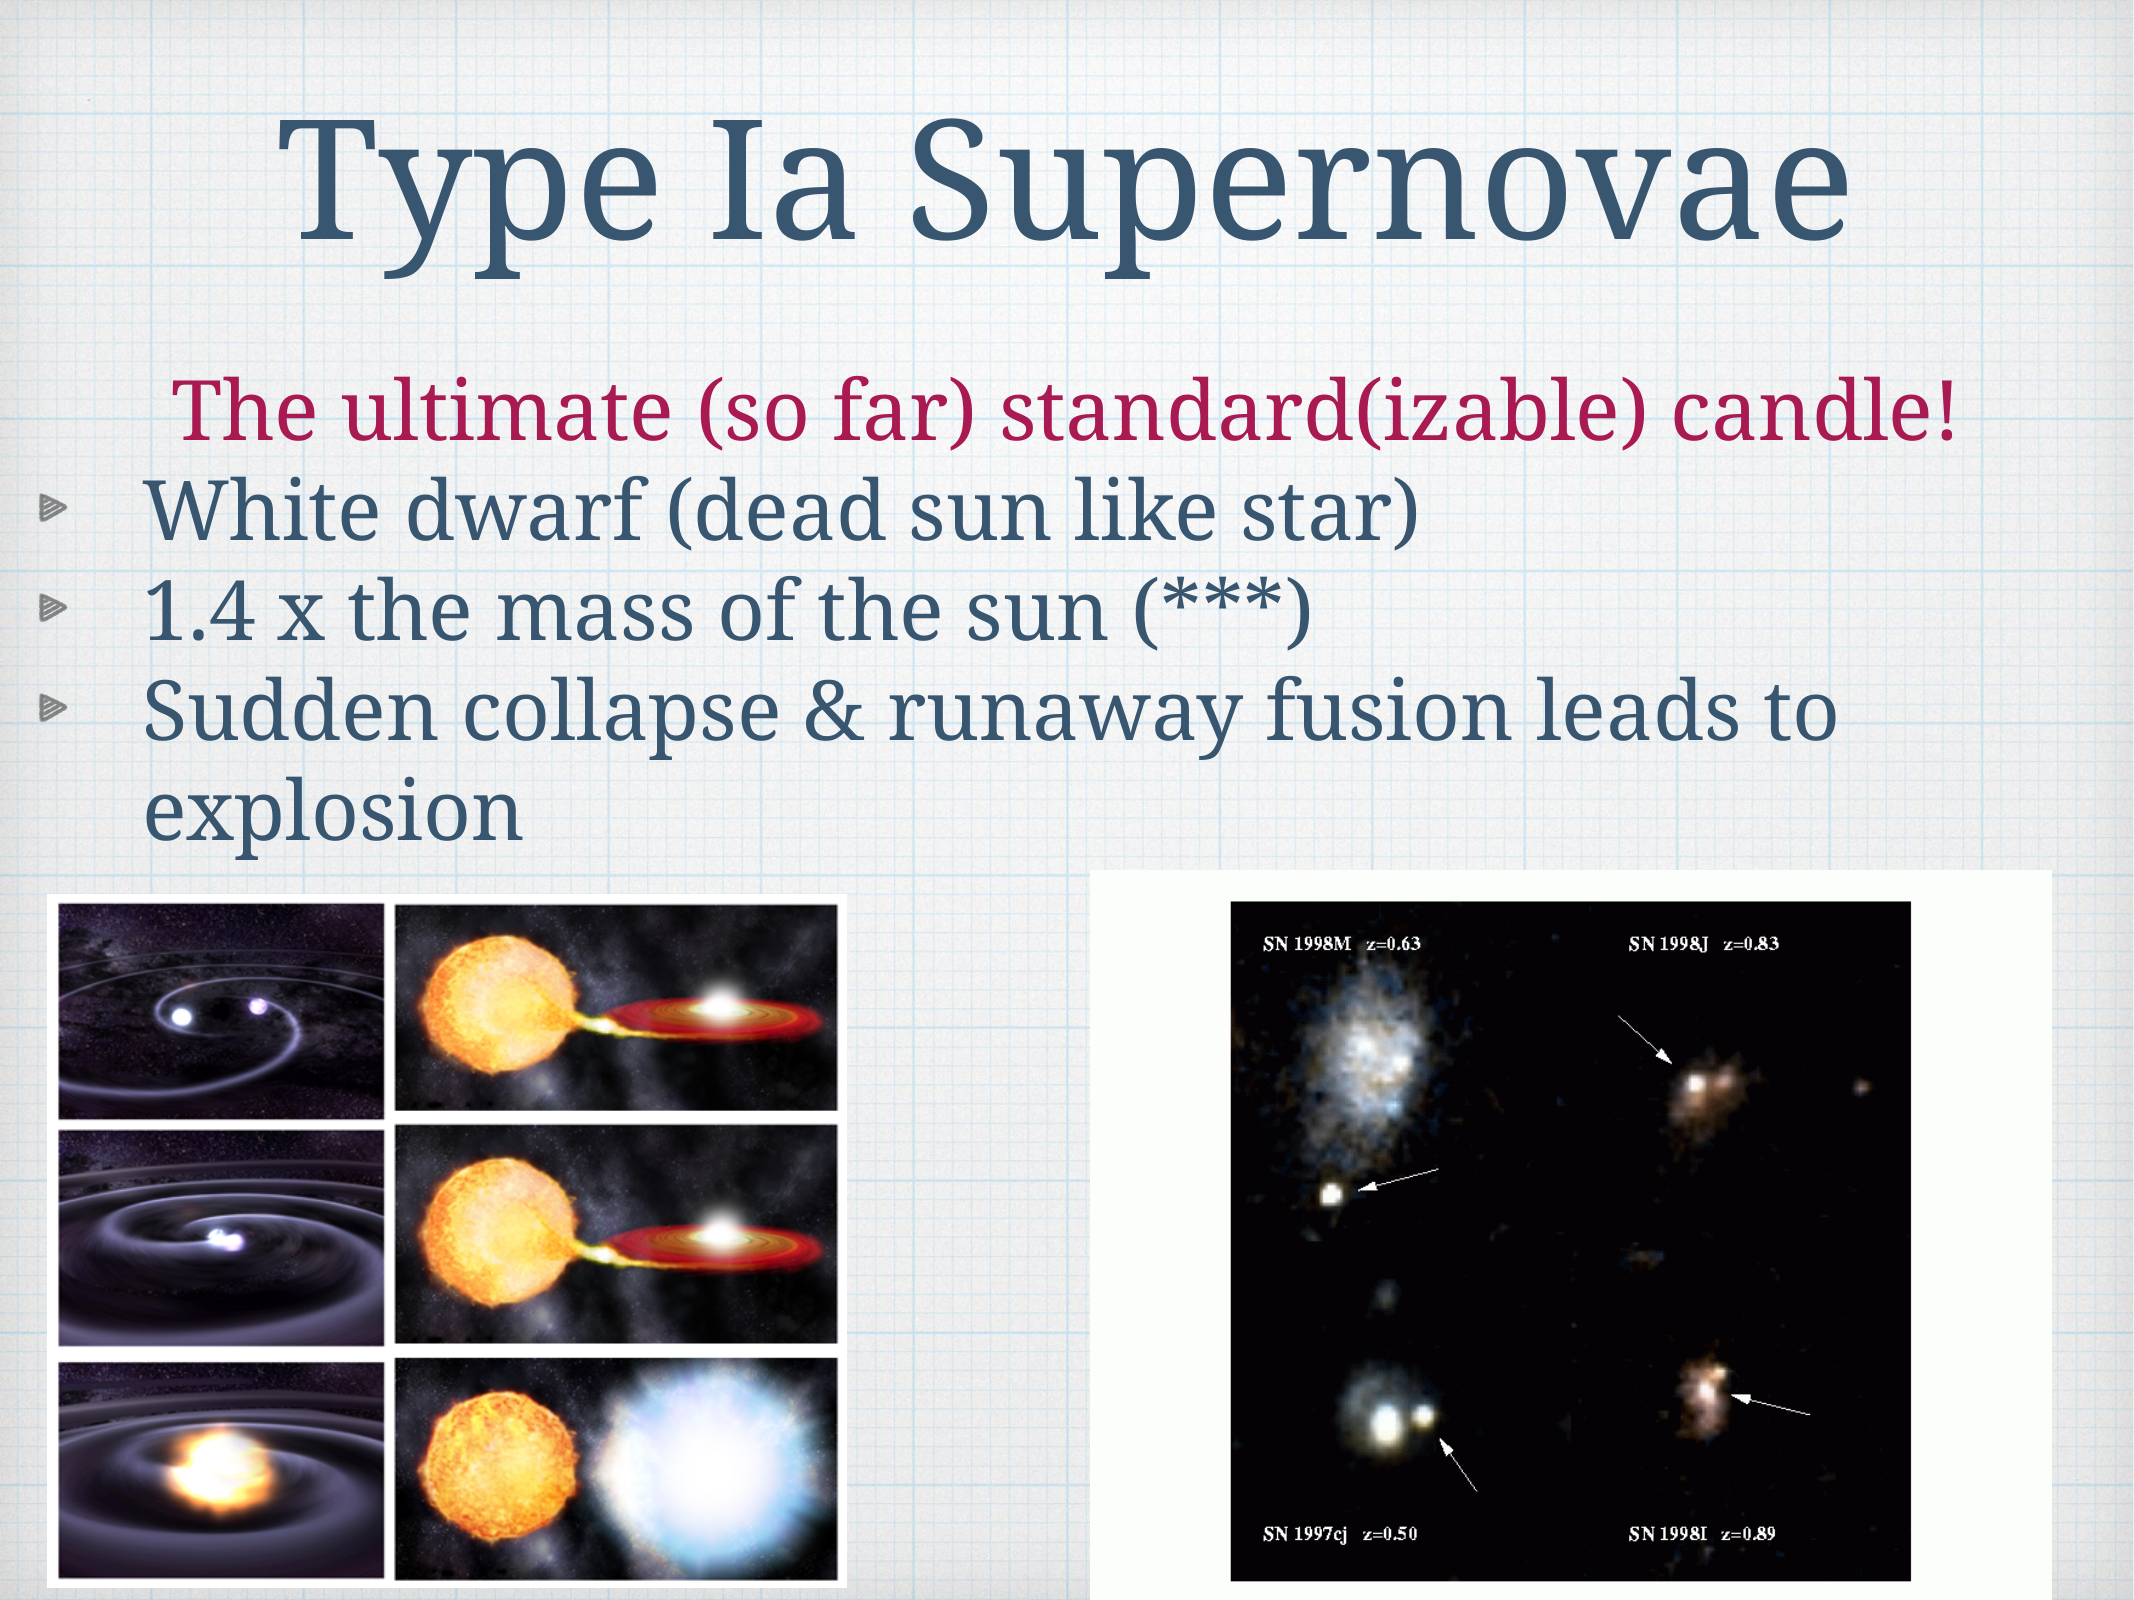

Type Ia Supernovae
The ultimate (so far) standard(izable) candle!
White dwarf (dead sun like star)
1.4 x the mass of the sun (***)
Sudden collapse & runaway fusion leads to explosion